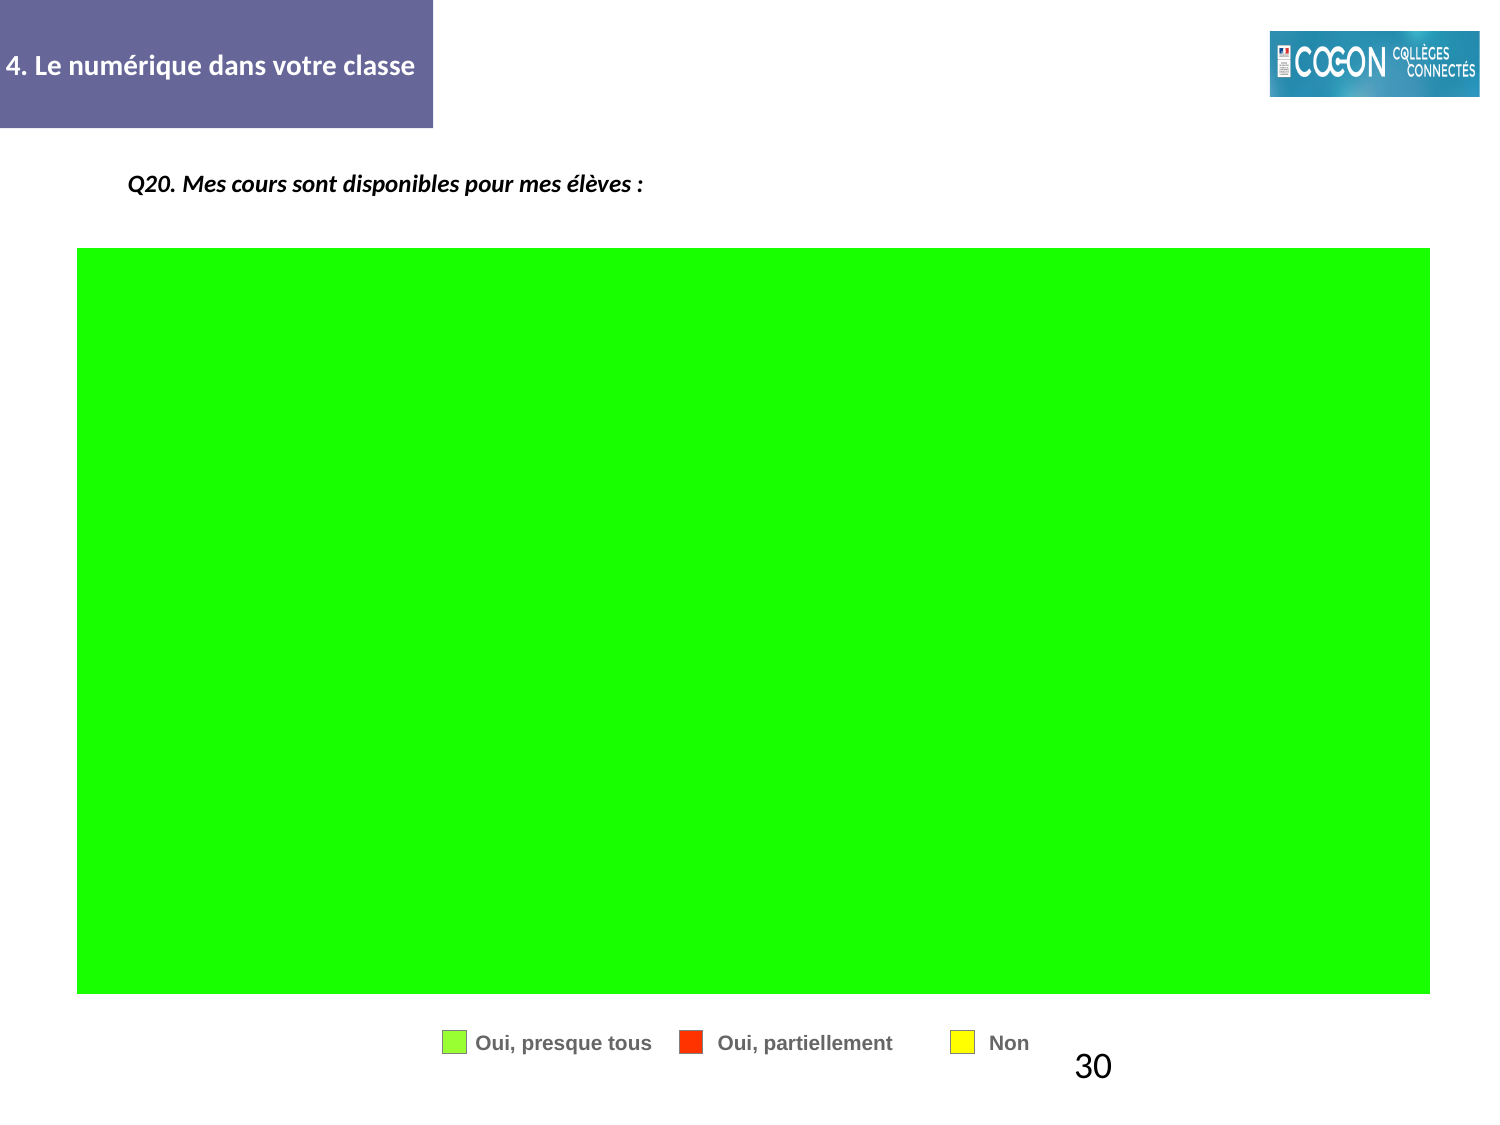

4. Le numérique dans votre classe
Q20. Mes cours sont disponibles pour mes élèves :
Oui, presque tous
Oui, partiellement
Non